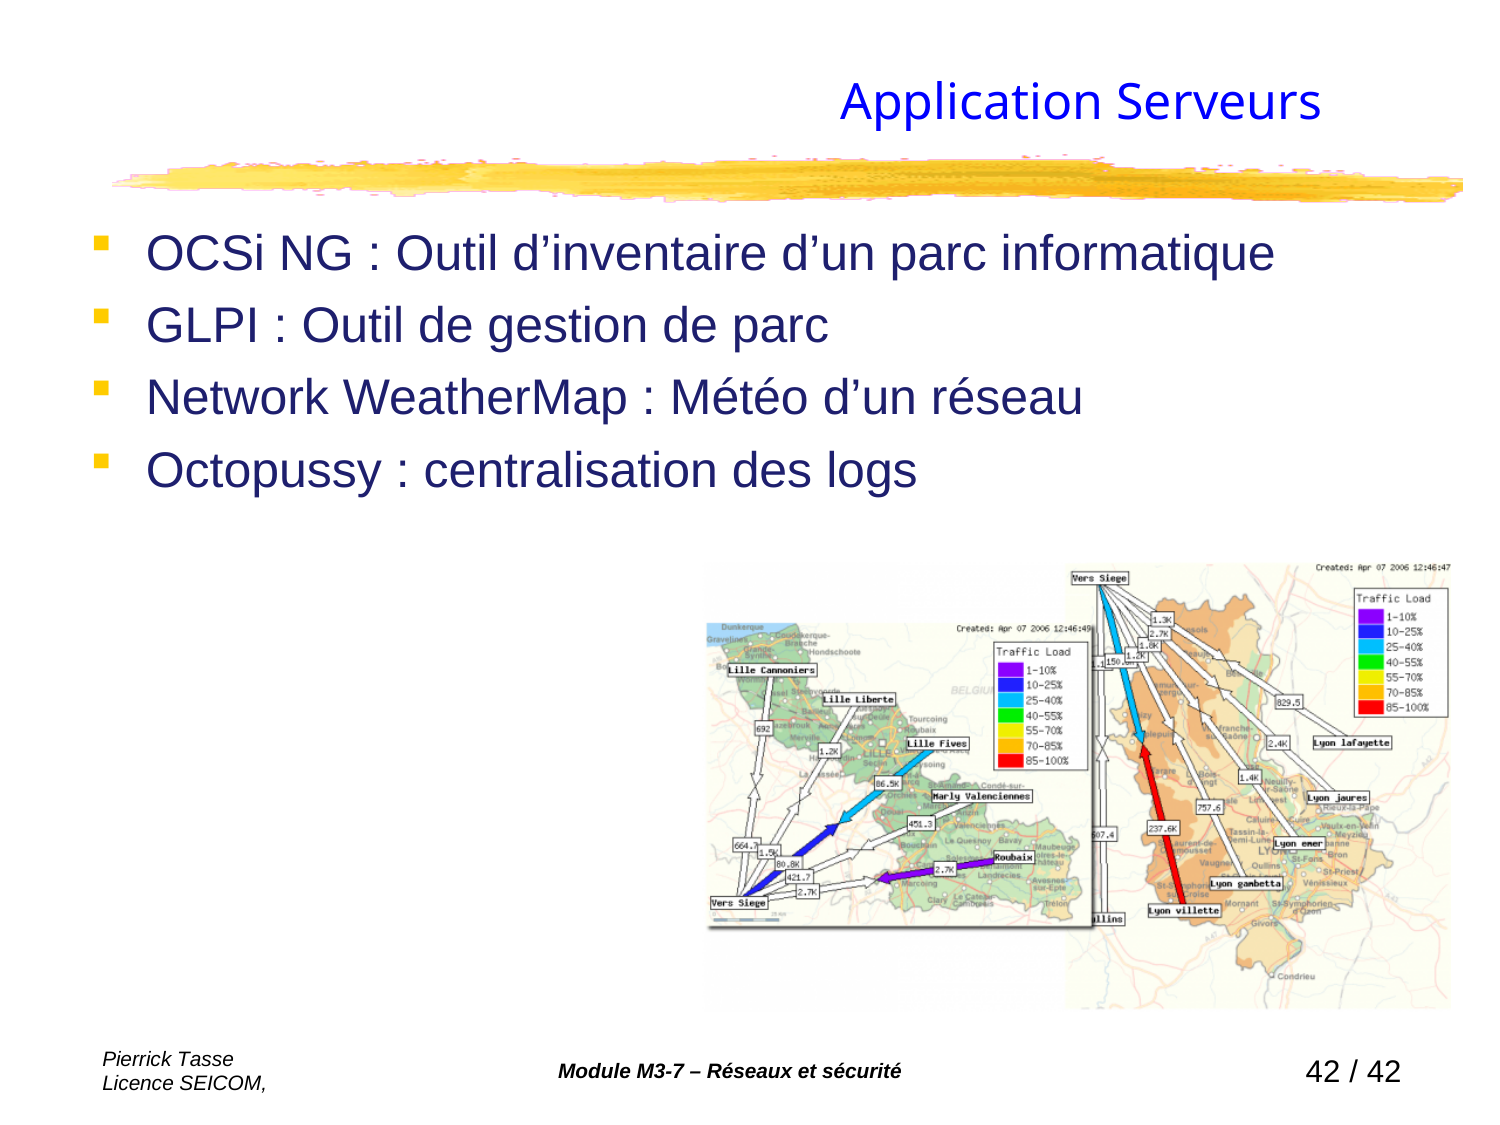

# Application Serveurs
OCSi NG : Outil d’inventaire d’un parc informatique
GLPI : Outil de gestion de parc
Network WeatherMap : Météo d’un réseau
Octopussy : centralisation des logs
42